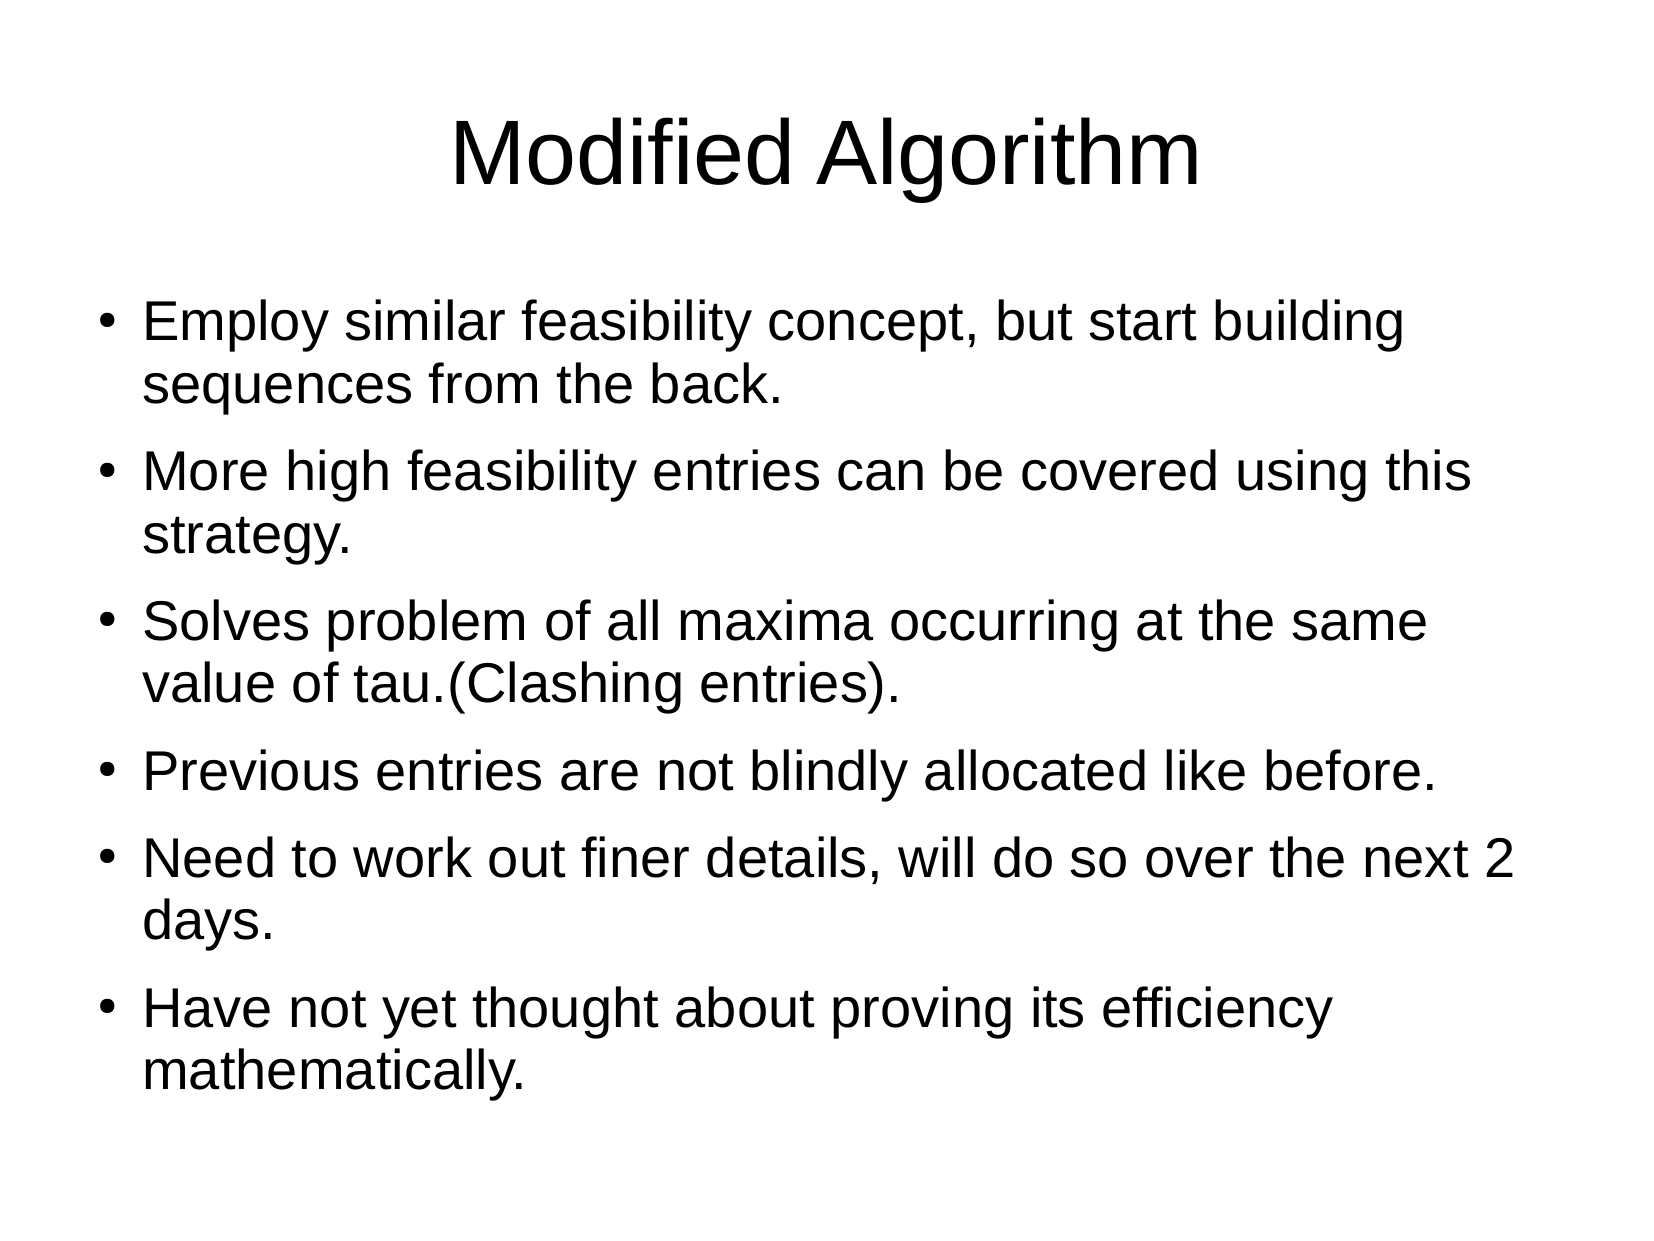

# Modified Algorithm
Employ similar feasibility concept, but start building sequences from the back.
More high feasibility entries can be covered using this strategy.
Solves problem of all maxima occurring at the same value of tau.(Clashing entries).
Previous entries are not blindly allocated like before.
Need to work out finer details, will do so over the next 2 days.
Have not yet thought about proving its efficiency mathematically.